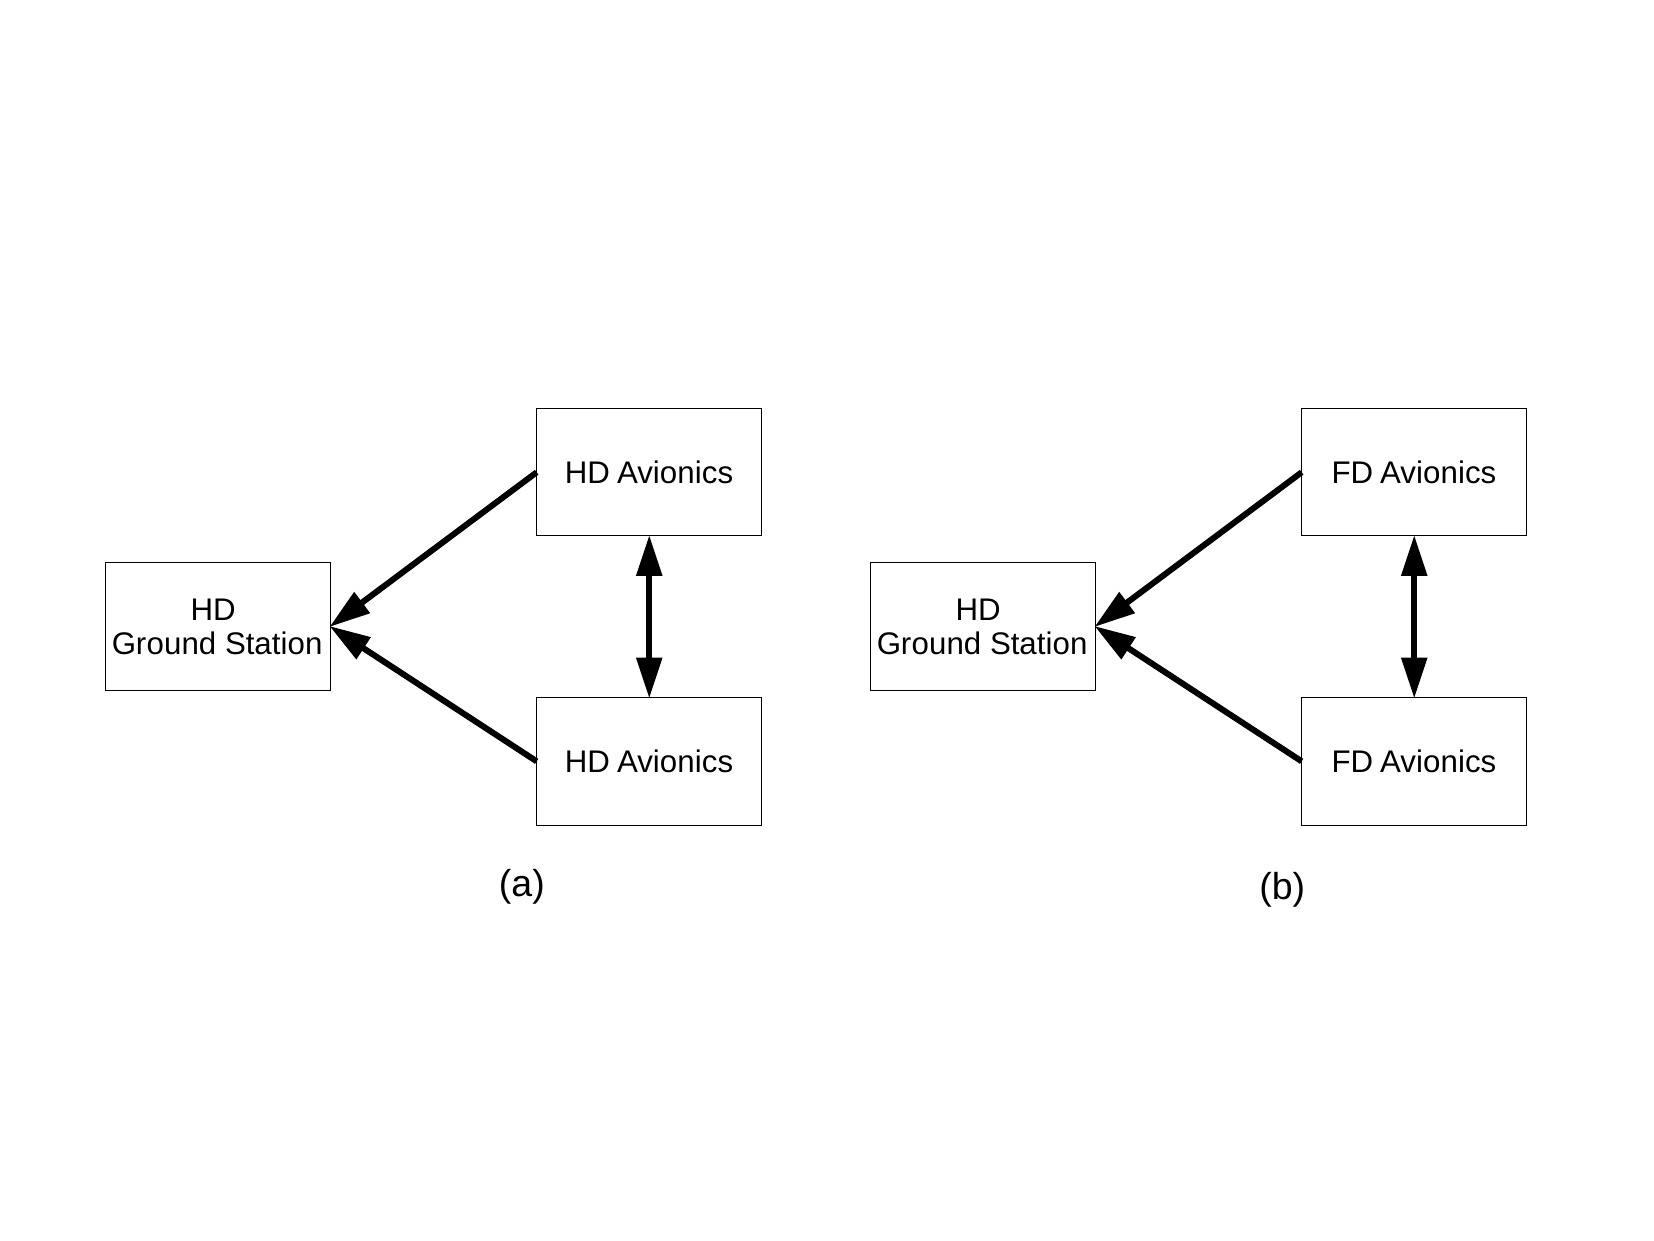

HD Avionics
FD Avionics
HD
Ground Station
HD
Ground Station
HD Avionics
FD Avionics
(a)
(b)